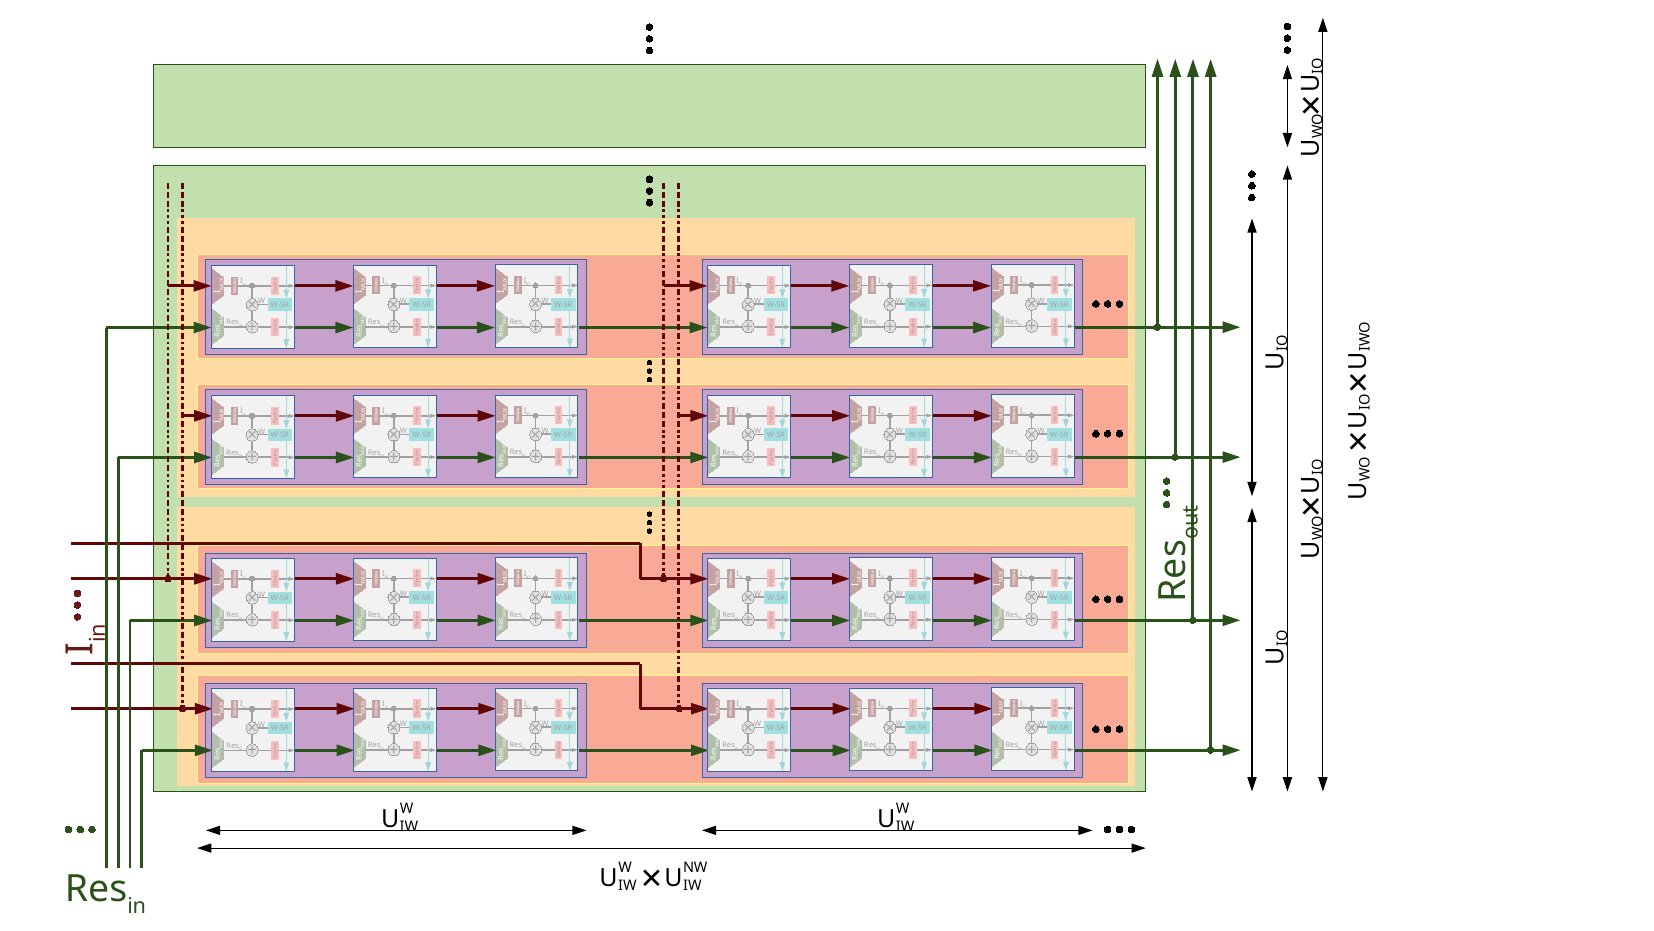

IO
U
×
WO
U
Iin
IMUX
Pipeline
Window
W
×
W-SR
Resin
+
ResMUX
Pipeline
Iin
IMUX
Pipeline
Window
W
×
W-SR
Resin
+
ResMUX
Pipeline
Iin
IMUX
Pipeline
Window
W
×
W-SR
Resin
+
ResMUX
Pipeline
Iin
IMUX
Pipeline
Window
W
×
W-SR
Resin
+
ResMUX
Pipeline
Iin
IMUX
Pipeline
Window
W
×
W-SR
Resin
+
ResMUX
Pipeline
Iin
IMUX
Pipeline
Window
W
×
W-SR
Resin
+
ResMUX
Pipeline
IWO
U
IO
U
×
IO
U
Iin
IMUX
Pipeline
Window
W
×
W-SR
Resin
+
ResMUX
Pipeline
Iin
IMUX
Pipeline
Window
W
×
W-SR
Resin
+
ResMUX
Pipeline
Iin
IMUX
Pipeline
Window
W
×
W-SR
Resin
+
ResMUX
Pipeline
Iin
IMUX
Pipeline
Window
W
×
W-SR
Resin
+
ResMUX
Pipeline
Iin
IMUX
Pipeline
Window
W
×
W-SR
Resin
+
ResMUX
Pipeline
Iin
IMUX
Pipeline
Window
W
×
W-SR
Resin
+
ResMUX
Pipeline
×
IO
U
WO
U
×
WO
U
Resout
Iin
IMUX
Pipeline
Window
W
×
W-SR
Resin
+
ResMUX
Pipeline
Iin
IMUX
Pipeline
Window
W
×
W-SR
Resin
+
ResMUX
Pipeline
Iin
IMUX
Pipeline
Window
W
×
W-SR
Resin
+
ResMUX
Pipeline
Iin
IMUX
Pipeline
Window
W
×
W-SR
Resin
+
ResMUX
Pipeline
Iin
IMUX
Pipeline
Window
W
×
W-SR
Resin
+
ResMUX
Pipeline
Iin
IMUX
Pipeline
Window
W
×
W-SR
Resin
+
ResMUX
Pipeline
Iin
IO
U
Iin
IMUX
Pipeline
Window
W
×
W-SR
Resin
+
ResMUX
Pipeline
Iin
IMUX
Pipeline
Window
W
×
W-SR
Resin
+
ResMUX
Pipeline
Iin
IMUX
Pipeline
Window
W
×
W-SR
Resin
+
ResMUX
Pipeline
Iin
IMUX
Pipeline
Window
W
×
W-SR
Resin
+
ResMUX
Pipeline
Iin
IMUX
Pipeline
Window
W
×
W-SR
Resin
+
ResMUX
Pipeline
Iin
IMUX
Pipeline
Window
W
×
W-SR
Resin
+
ResMUX
Pipeline
W
U
IW
W
U
IW
×
W
U
IW
NW
U
IW
Resin